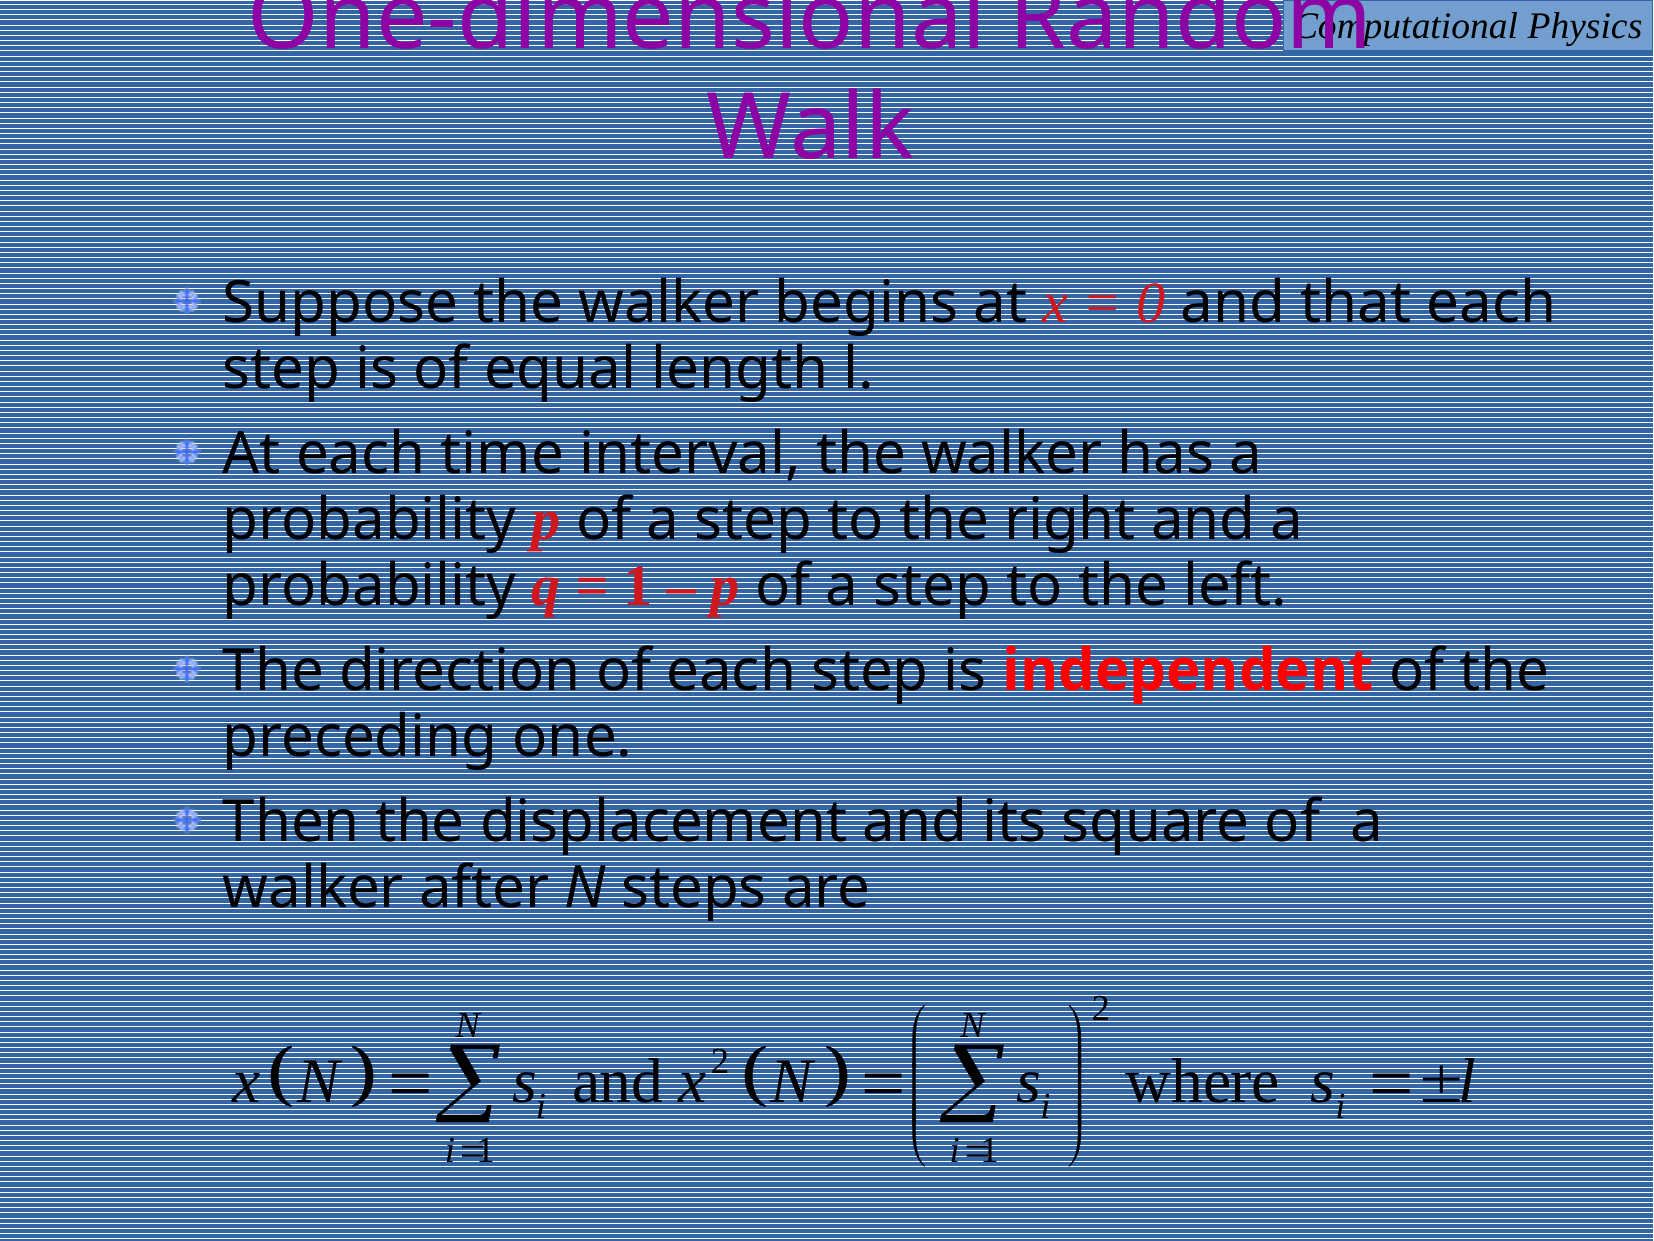

# One-dimensional Random Walk
Suppose the walker begins at x = 0 and that each step is of equal length l.
At each time interval, the walker has a probability p of a step to the right and a probability q = 1 – p of a step to the left.
The direction of each step is independent of the preceding one.
Then the displacement and its square of a walker after N steps are